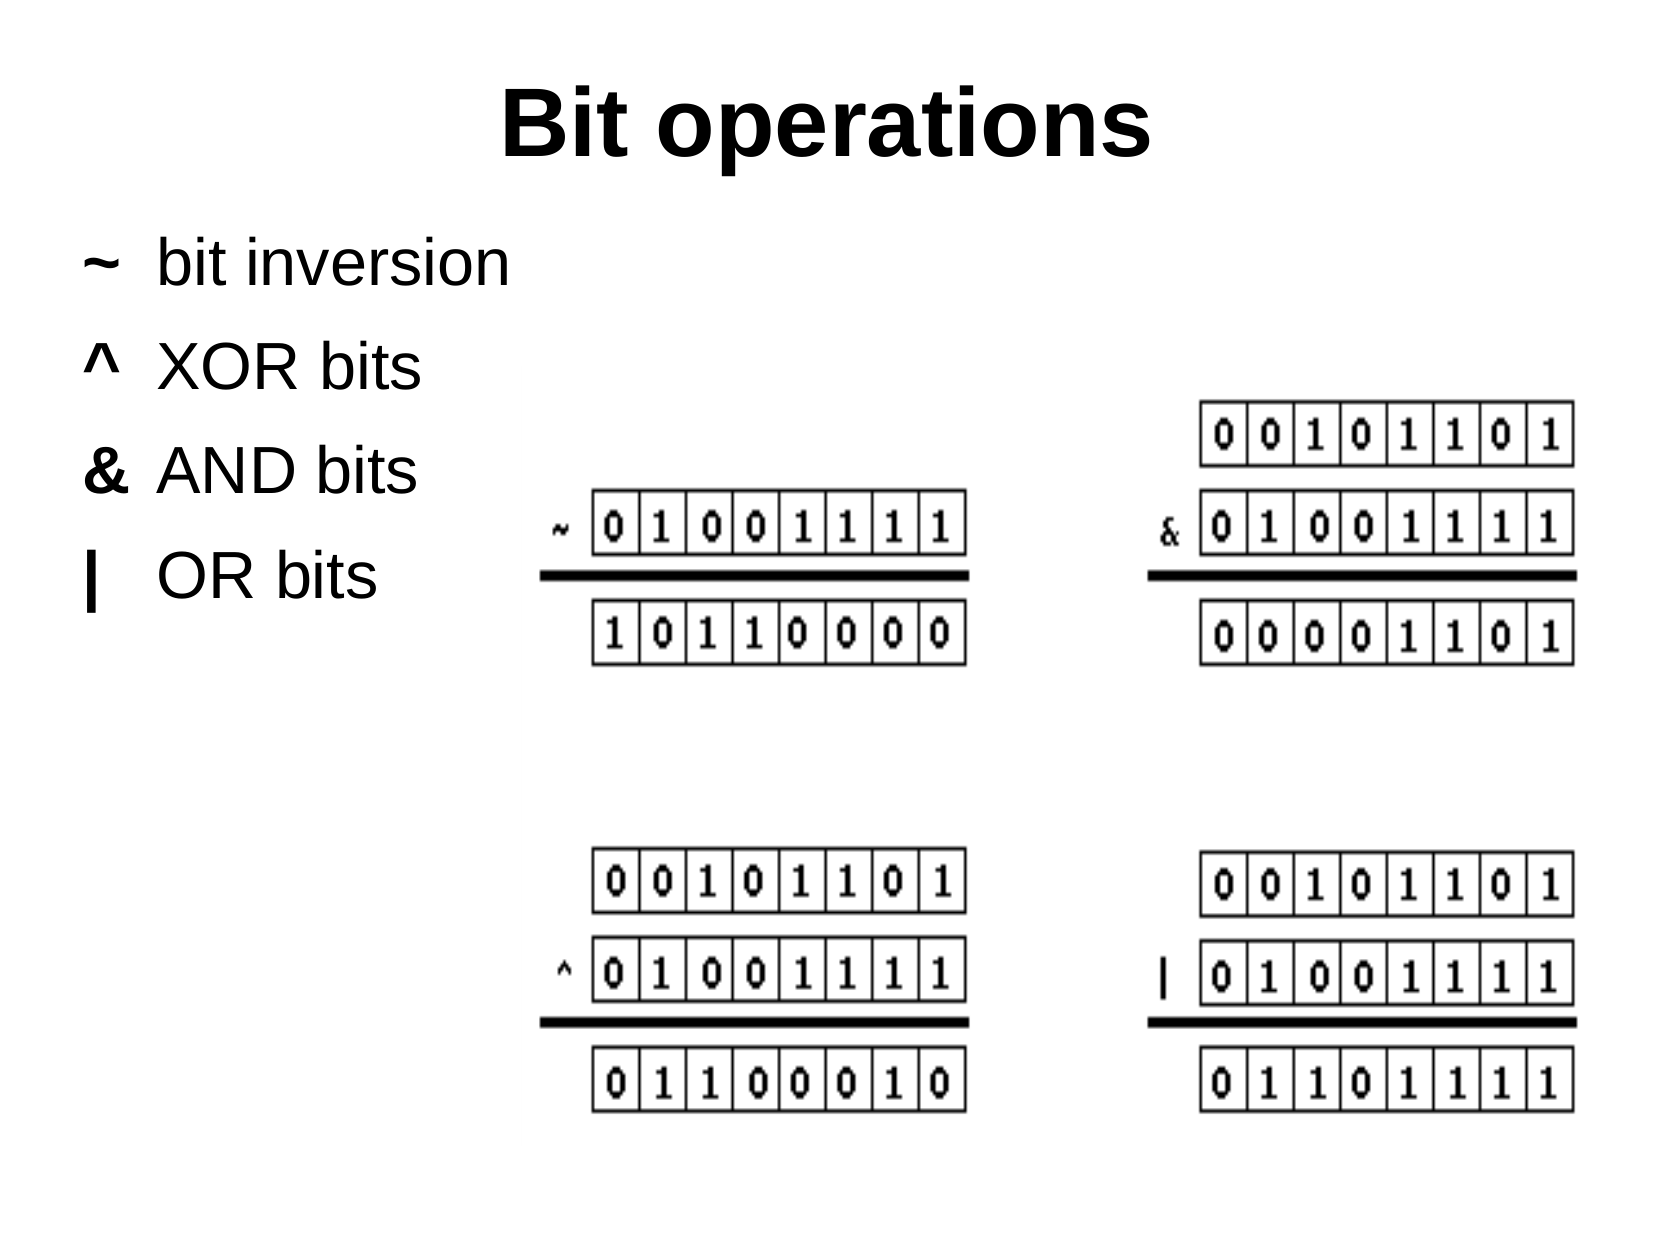

# Bit operations
~	bit inversion
^	XOR bits
&	AND bits
|	OR bits